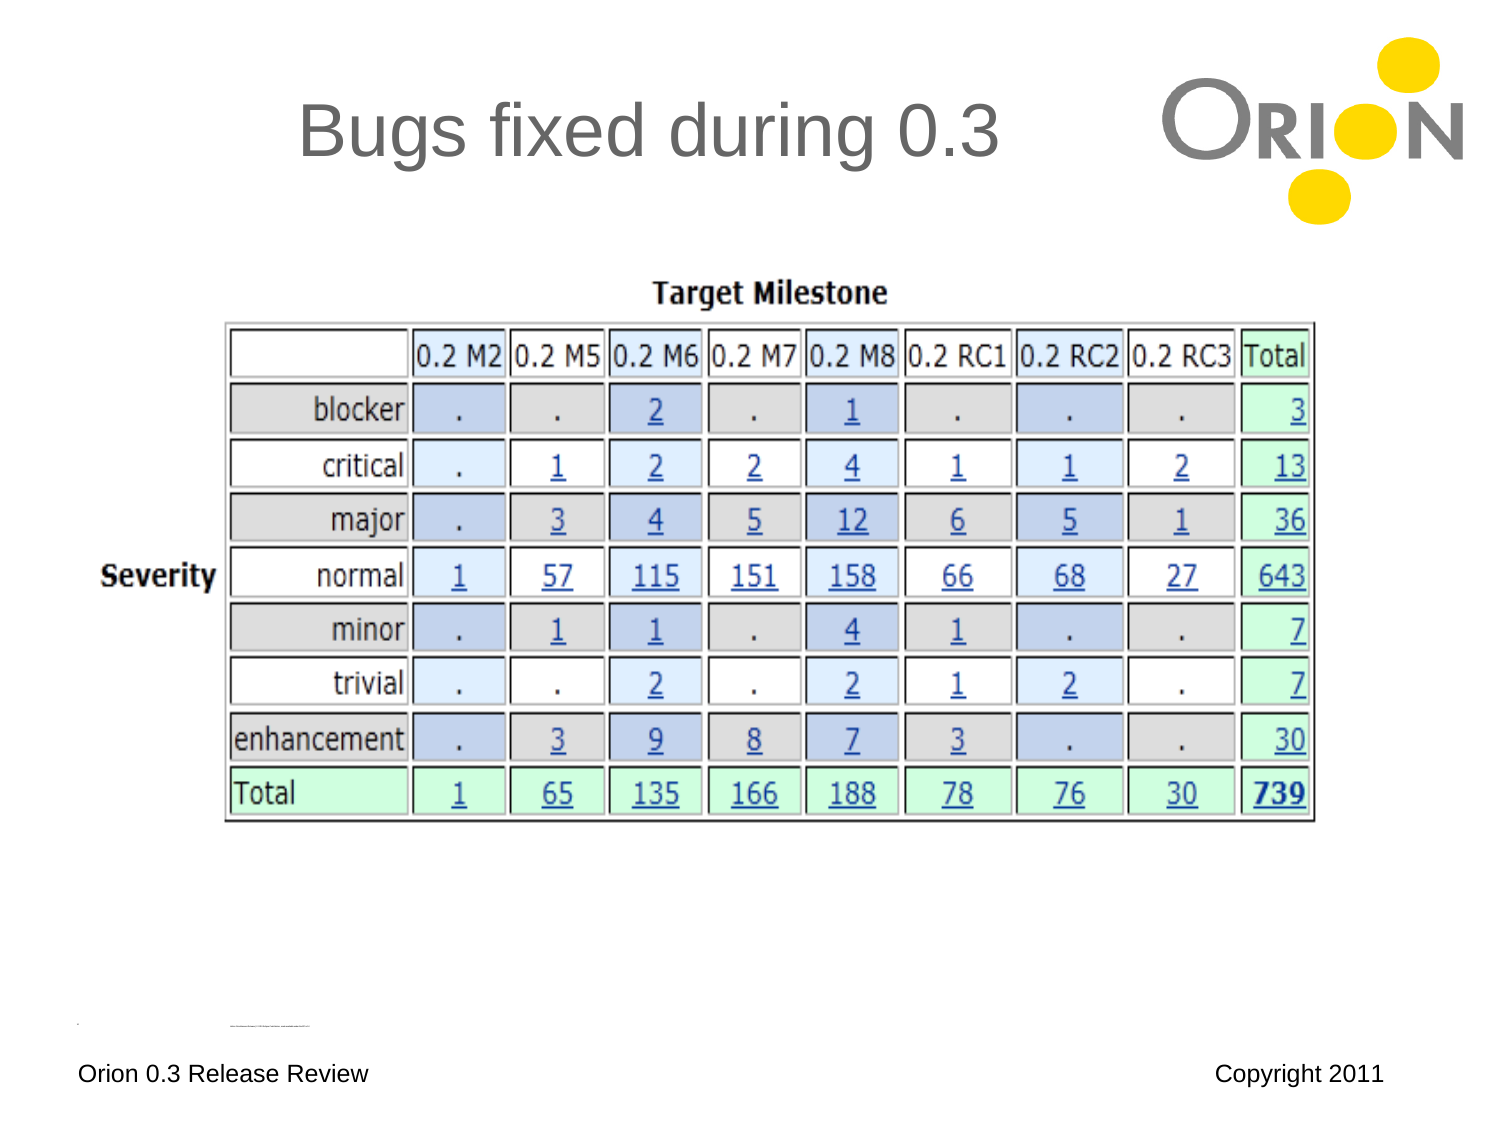

# Bugs fixed during 0.3
10
Copyright 2011